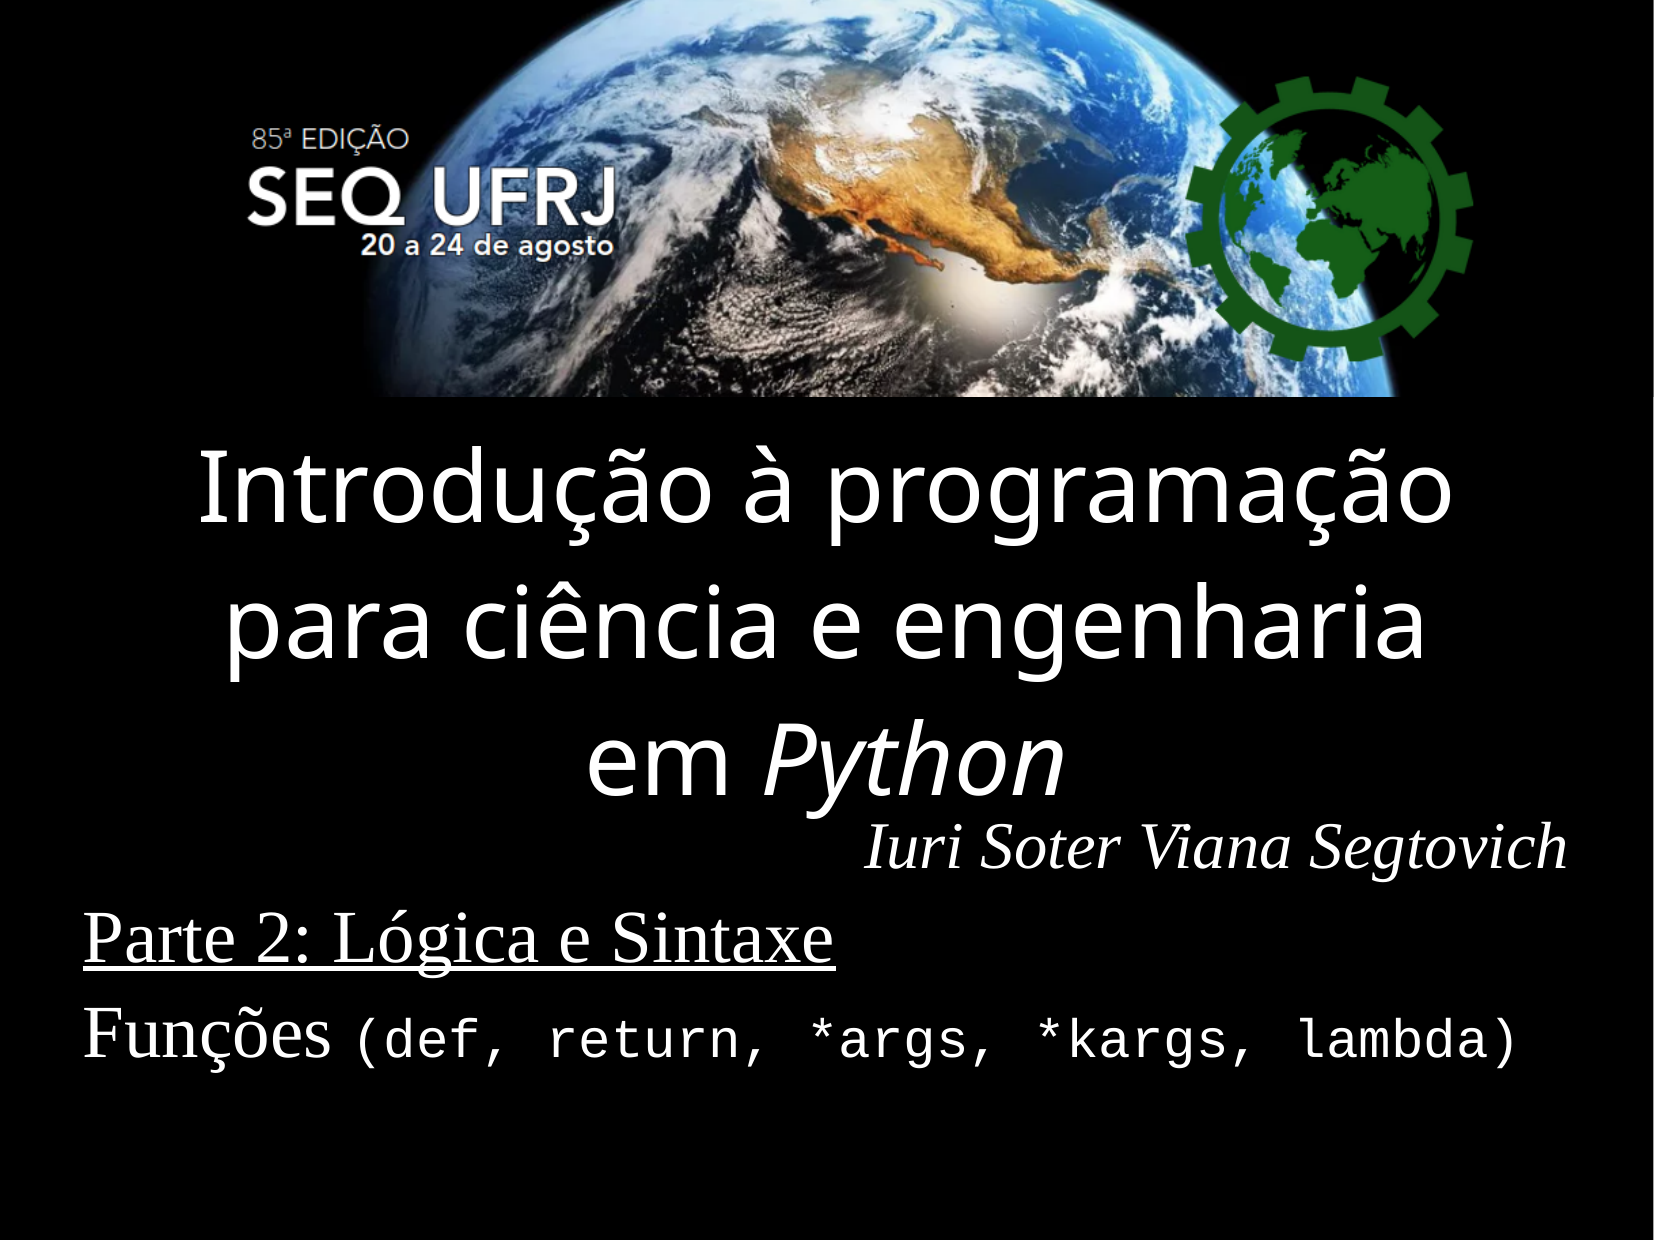

# Introdução à programação para ciência e engenharia em Python
Iuri Soter Viana Segtovich
Parte 2: Lógica e Sintaxe
Funções (def, return, *args, *kargs, lambda)